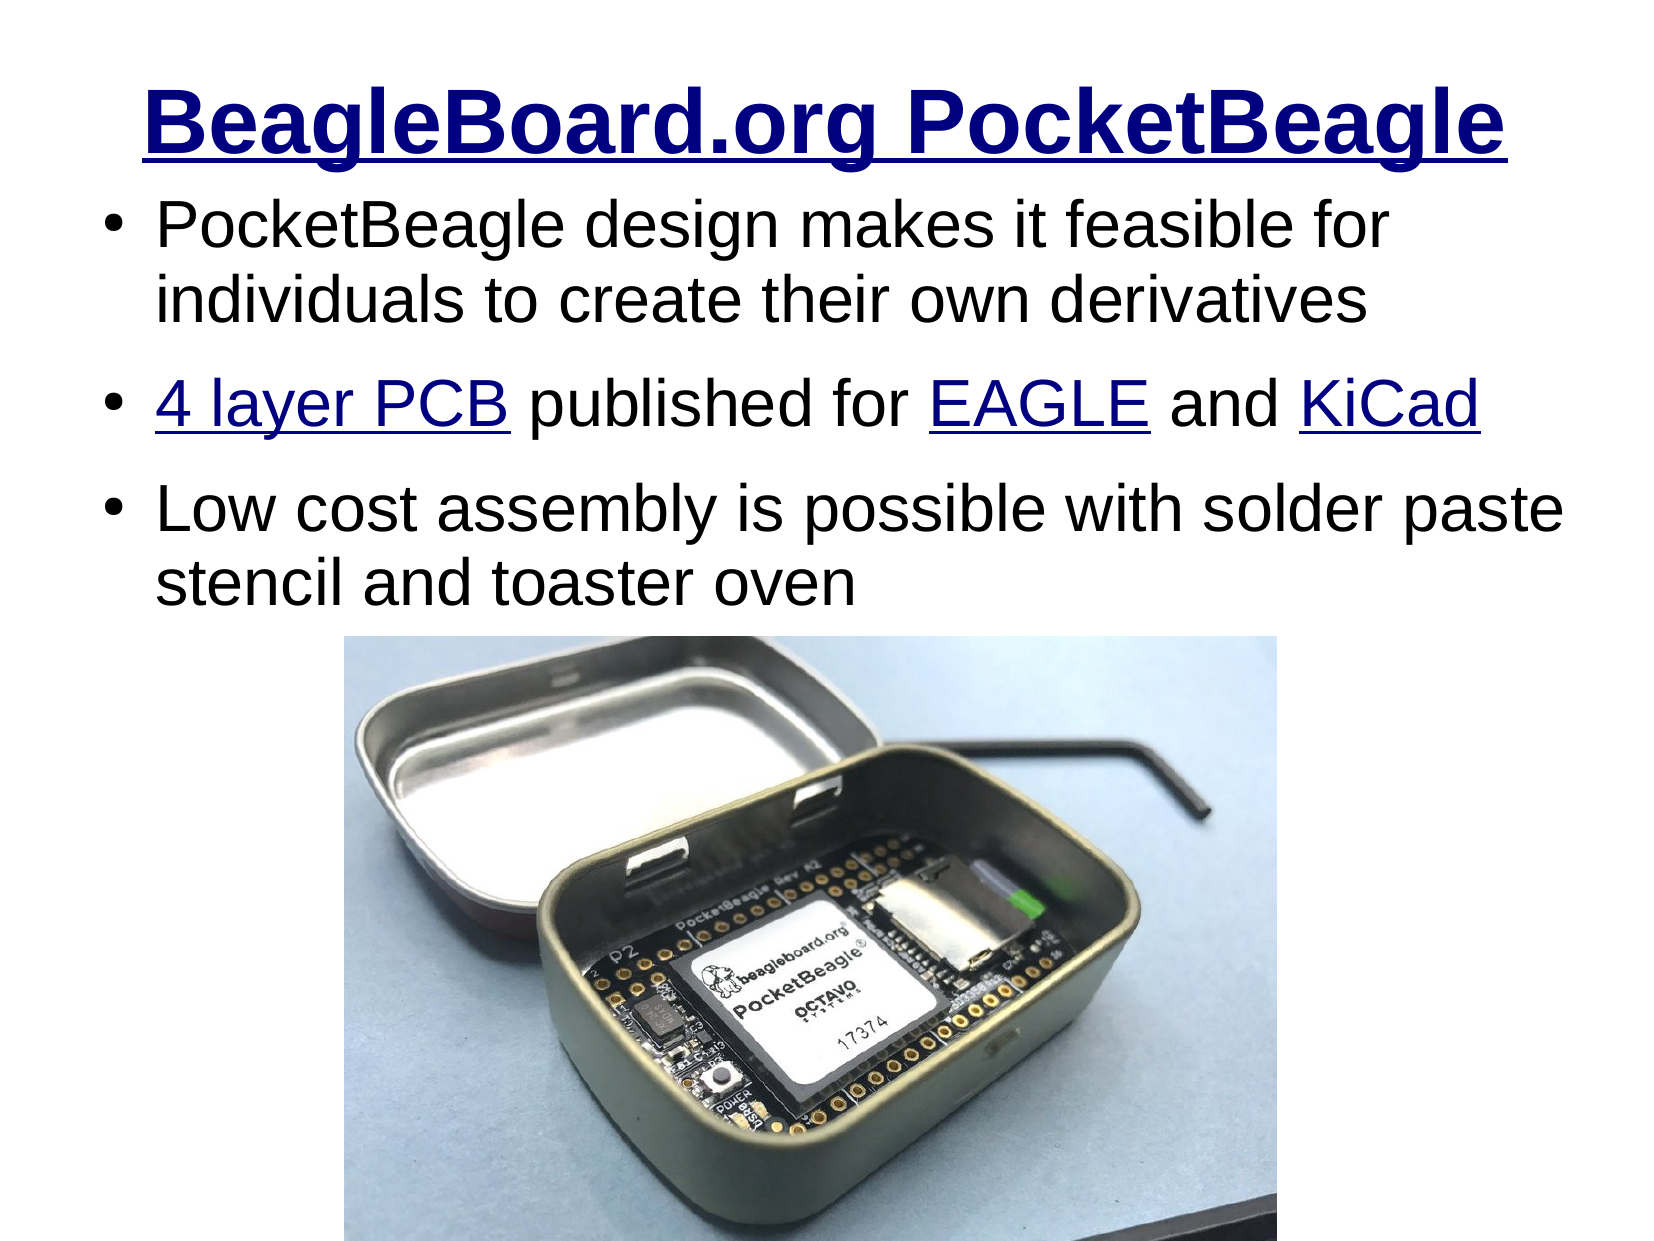

# BeagleBoard.org PocketBeagle
PocketBeagle design makes it feasible for individuals to create their own derivatives
4 layer PCB published for EAGLE and KiCad
Low cost assembly is possible with solder paste stencil and toaster oven